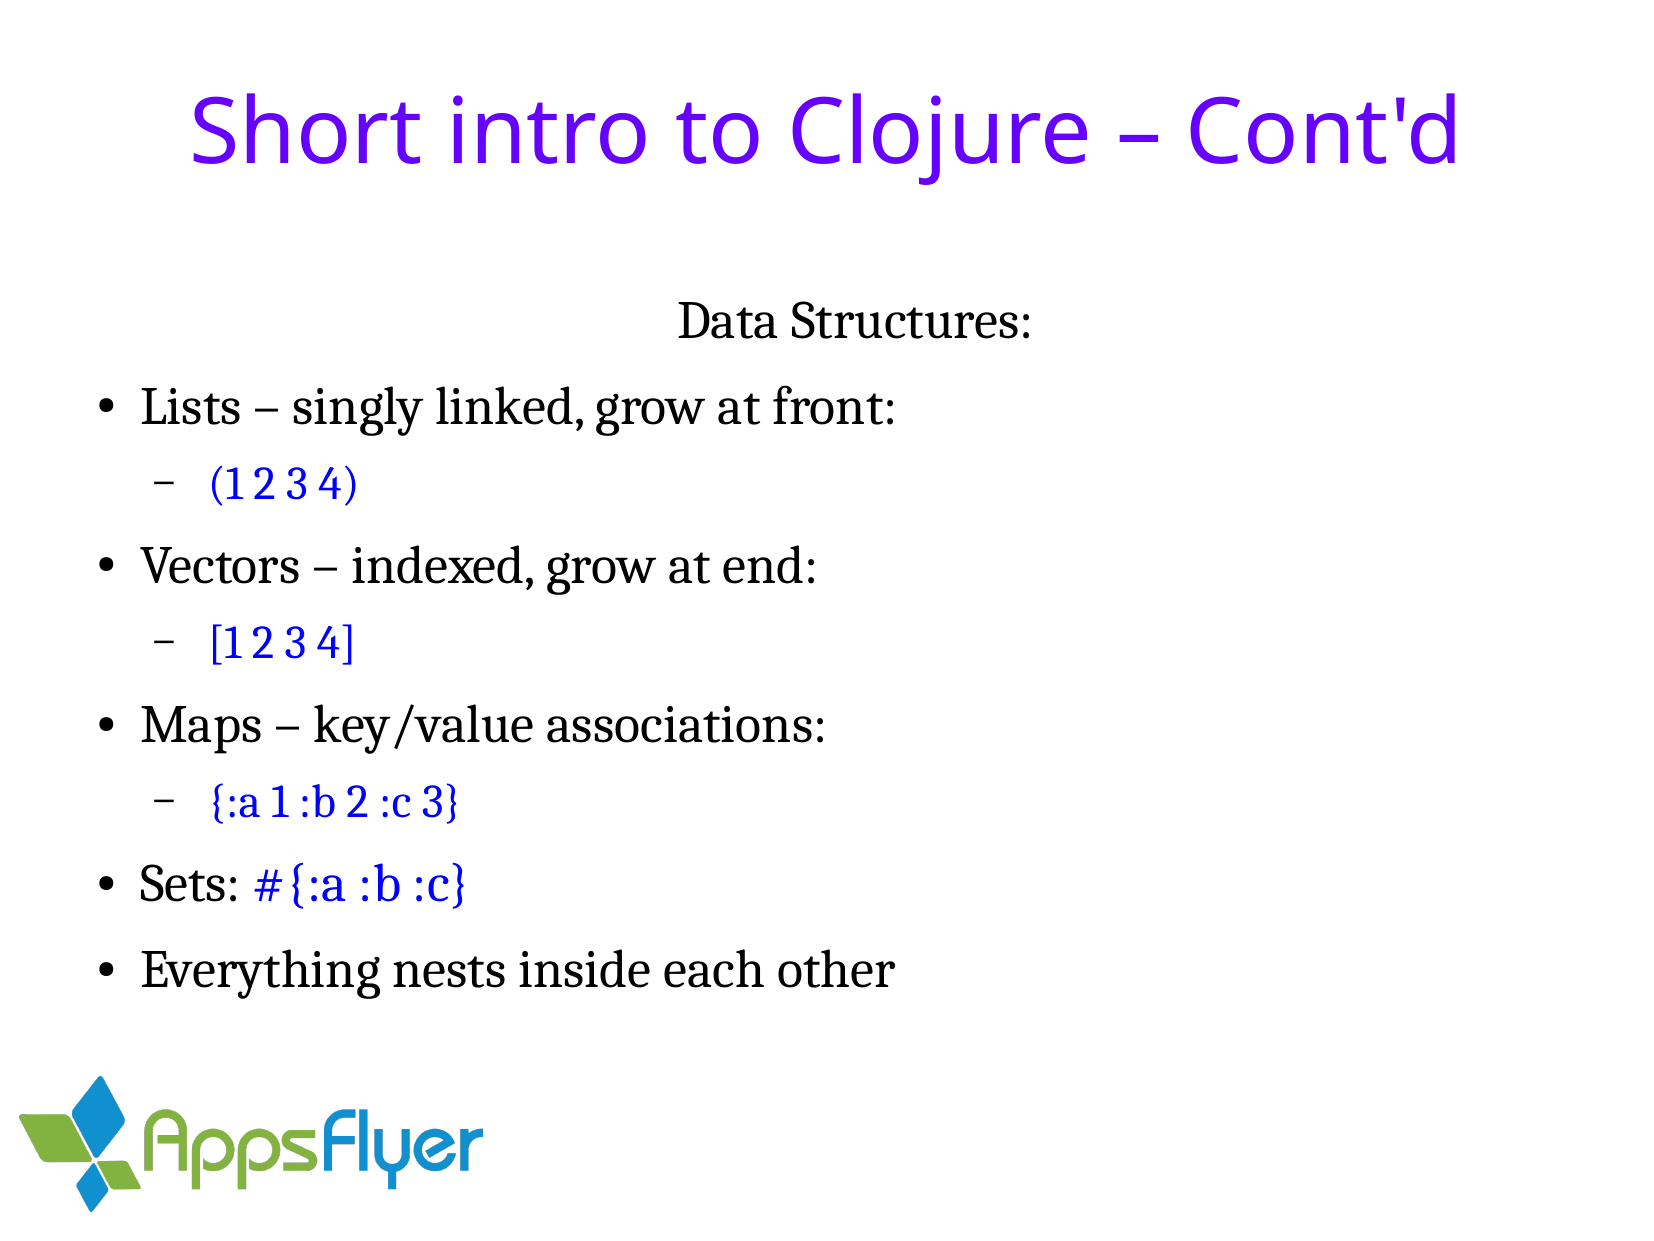

# Short intro to Clojure – Cont'd
Data Structures:
Lists – singly linked, grow at front:
 (1 2 3 4)
Vectors – indexed, grow at end:
 [1 2 3 4]
Maps – key/value associations:
 {:a 1 :b 2 :c 3}
Sets: #{:a :b :c}
Everything nests inside each other